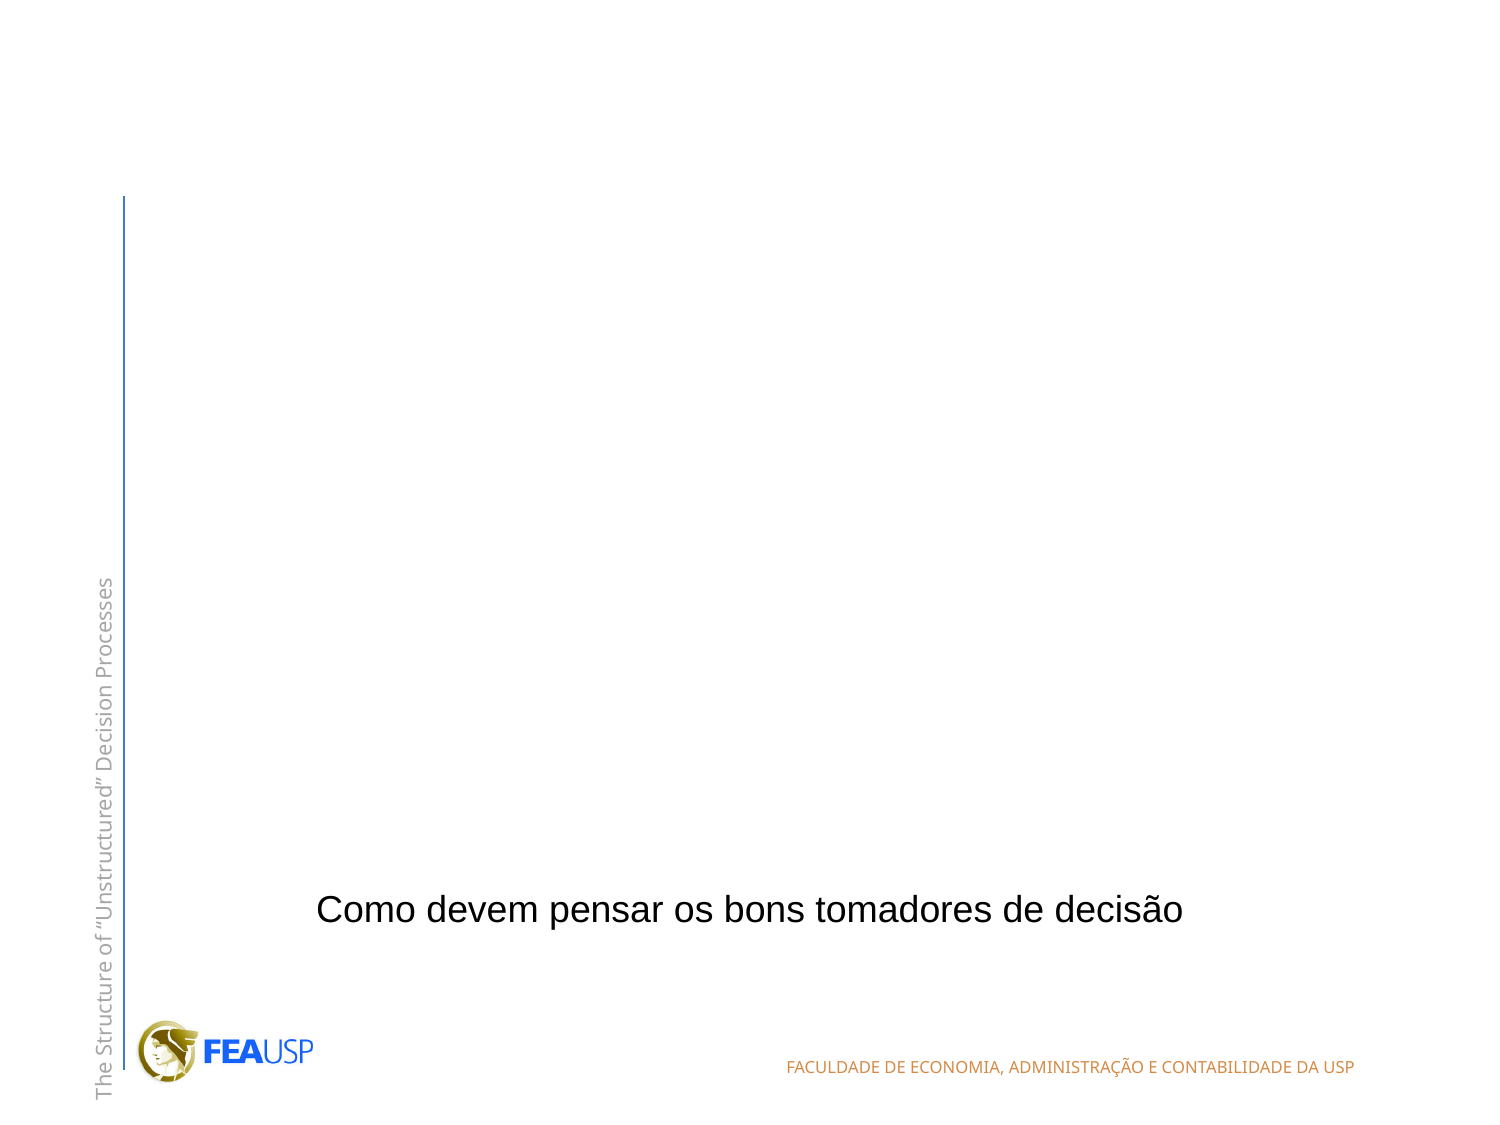

Como devem pensar os bons tomadores de decisão